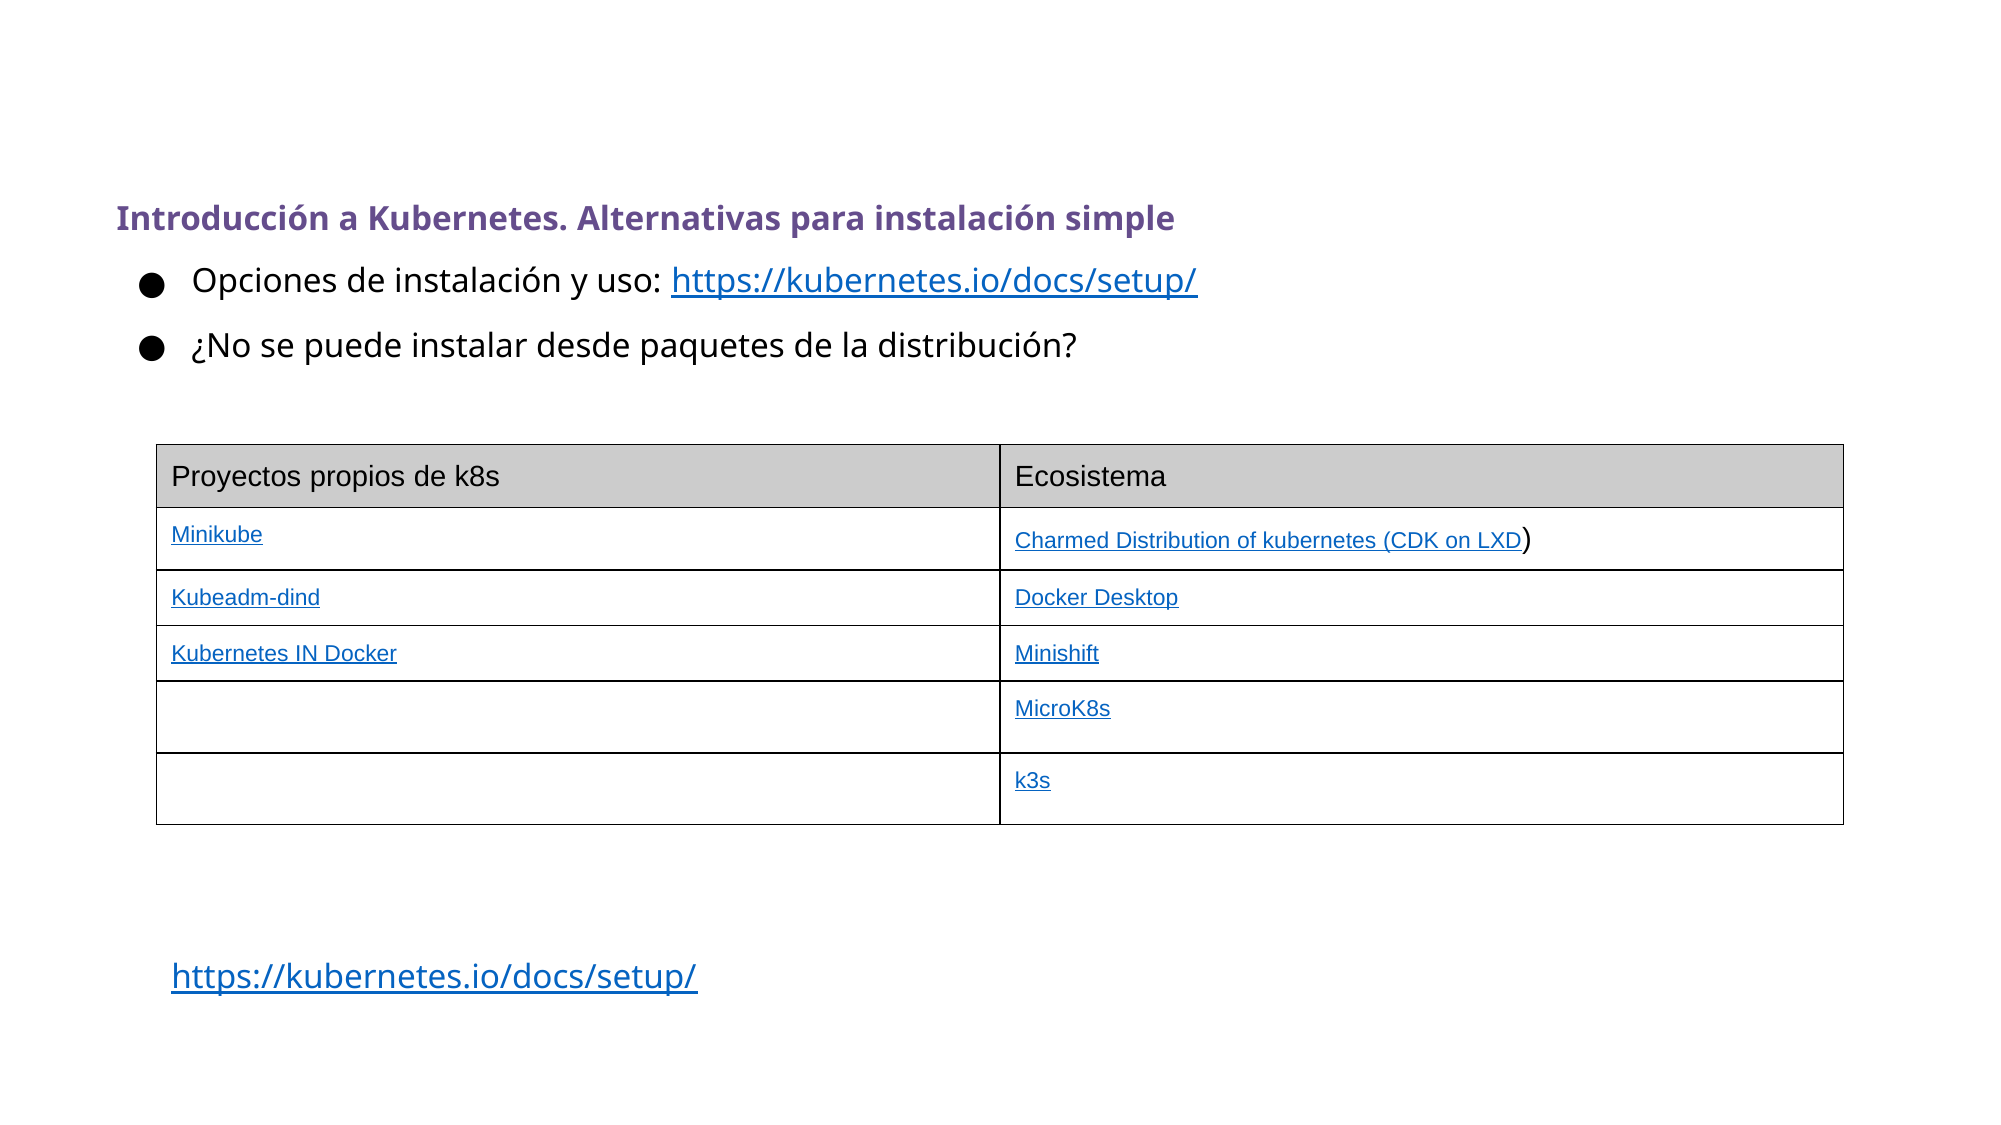

Introducción a Kubernetes. Alternativas para instalación simple
Opciones de instalación y uso: https://kubernetes.io/docs/setup/
¿No se puede instalar desde paquetes de la distribución?
| Proyectos propios de k8s | Ecosistema |
| --- | --- |
| Minikube | Charmed Distribution of kubernetes (CDK on LXD) |
| Kubeadm-dind | Docker Desktop |
| Kubernetes IN Docker | Minishift |
| | MicroK8s |
| | k3s |
https://kubernetes.io/docs/setup/